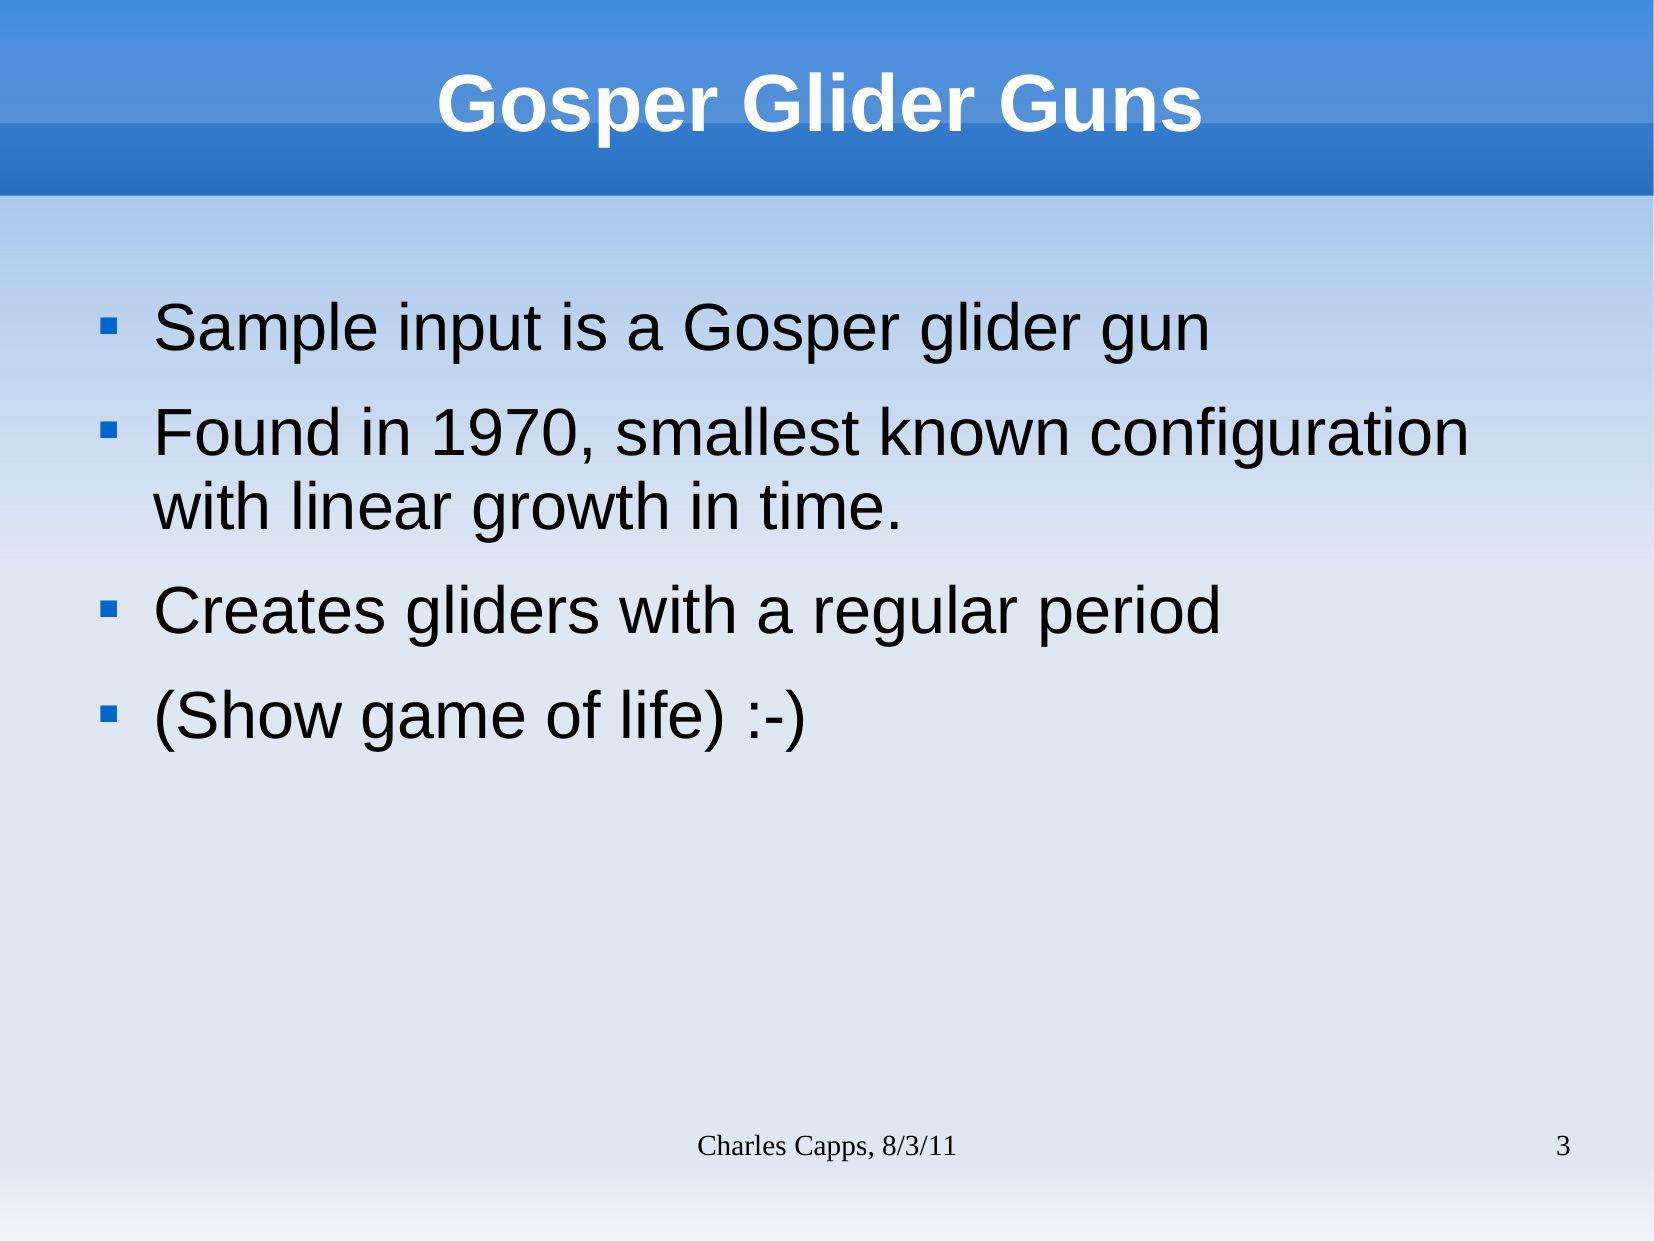

# Gosper Glider Guns
Sample input is a Gosper glider gun
Found in 1970, smallest known configuration with linear growth in time.
Creates gliders with a regular period
(Show game of life) :-)
Charles Capps, 8/3/11
3